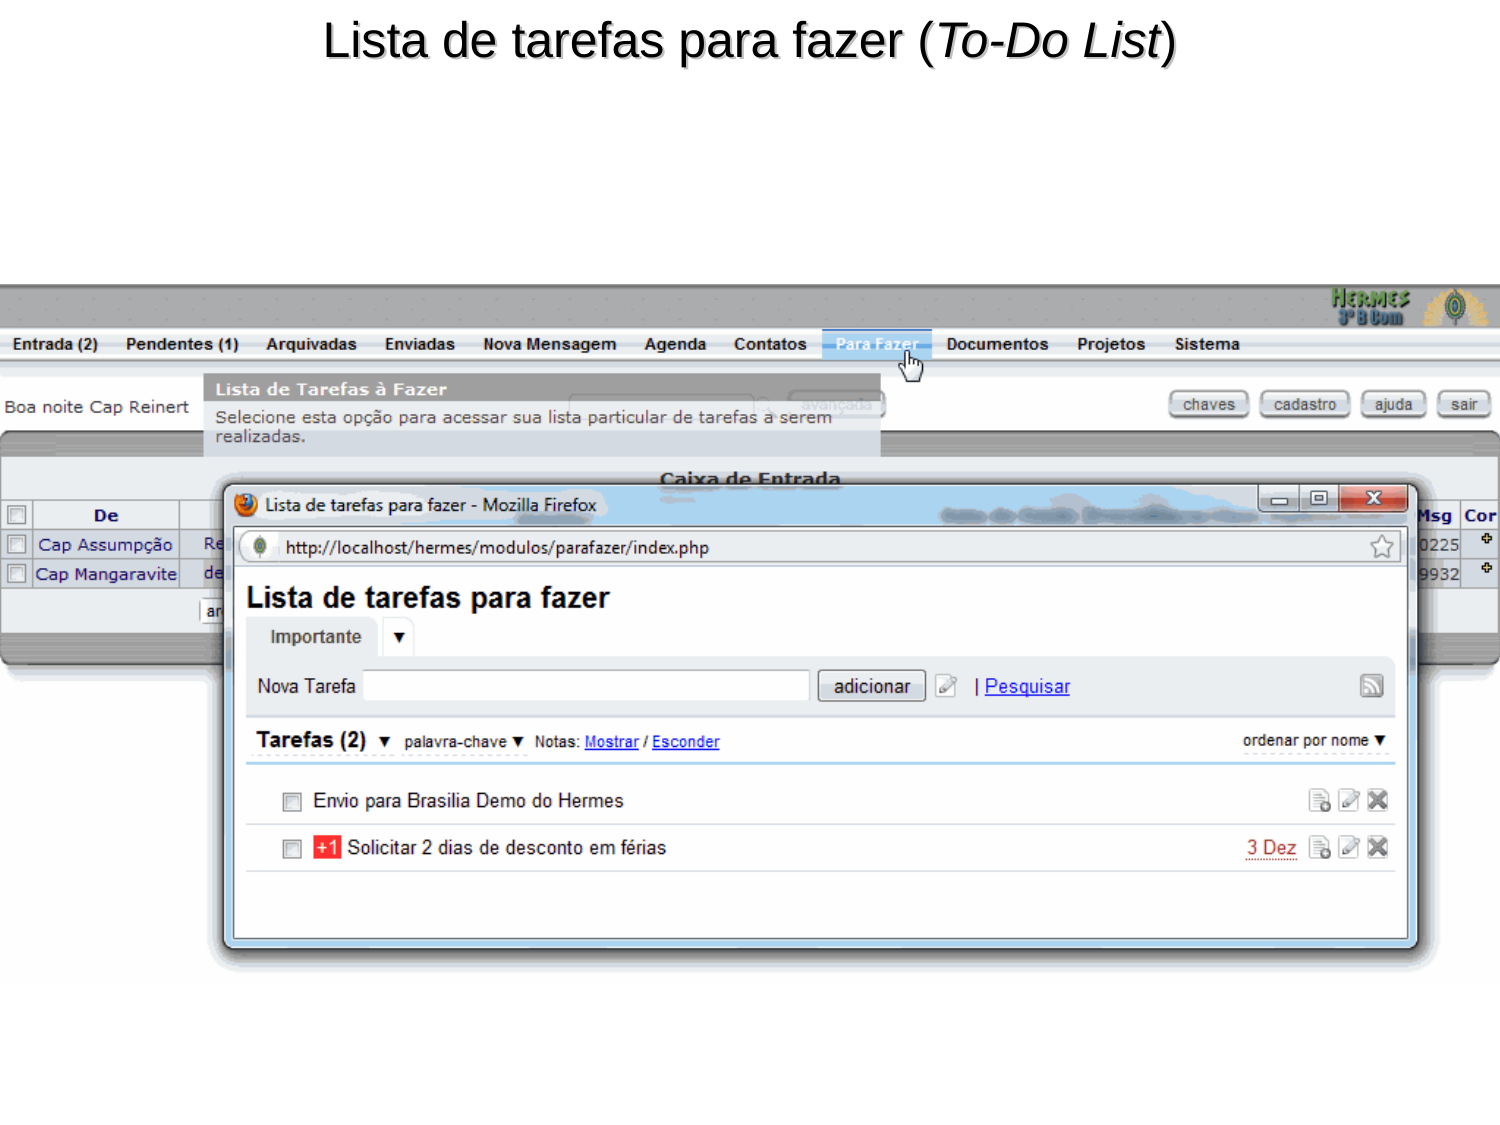

Lista de tarefas para fazer (To-Do List)